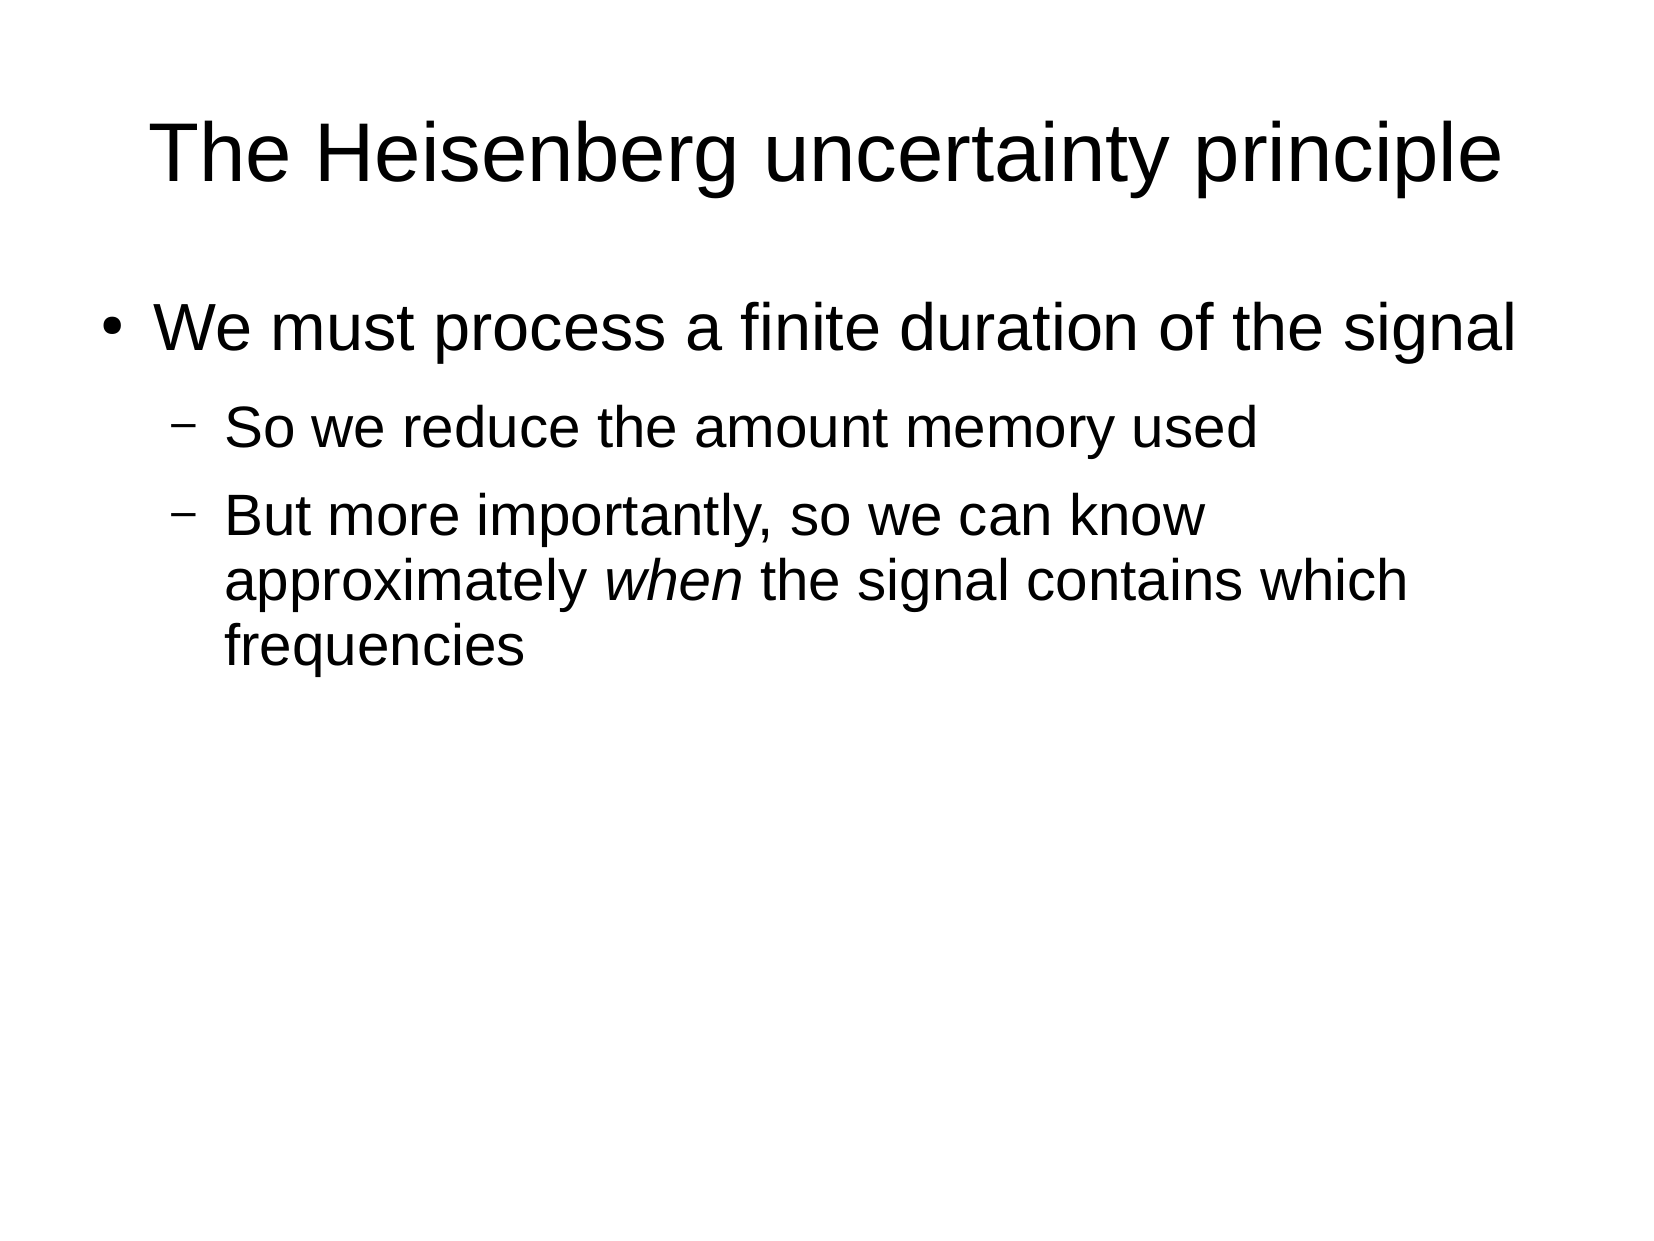

# The Heisenberg uncertainty principle
We must process a finite duration of the signal
So we reduce the amount memory used
But more importantly, so we can know approximately when the signal contains which frequencies